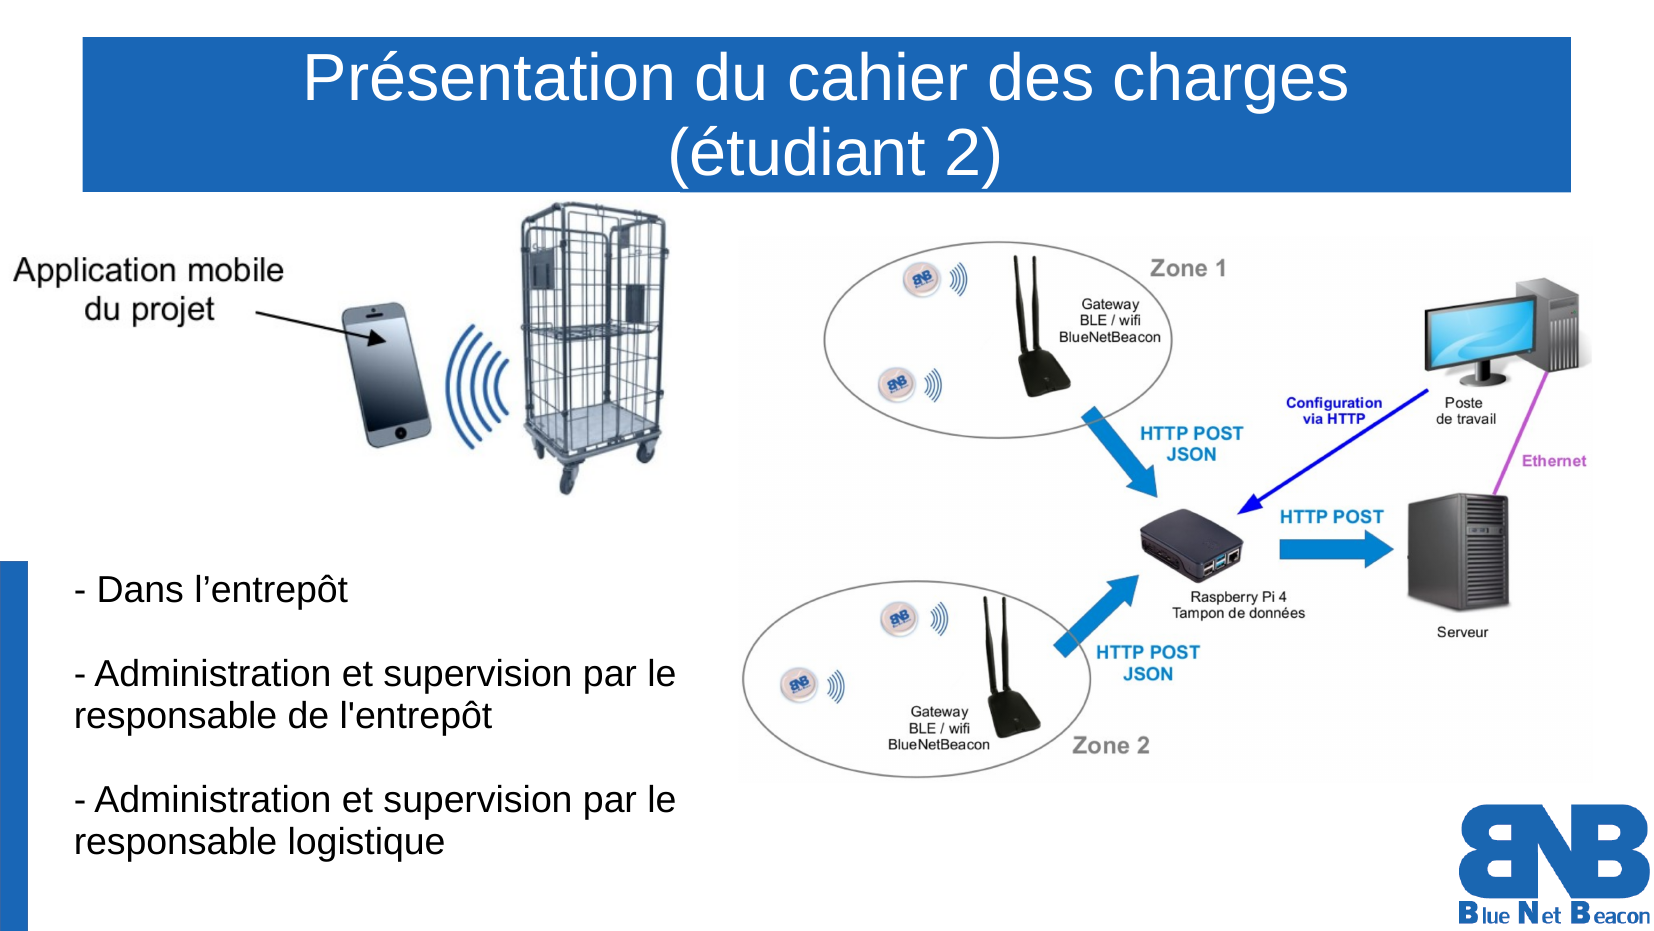

# Présentation du cahier des charges (étudiant 2)
- Dans l’entrepôt
- Administration et supervision par le responsable de l'entrepôt
- Administration et supervision par le responsable logistique